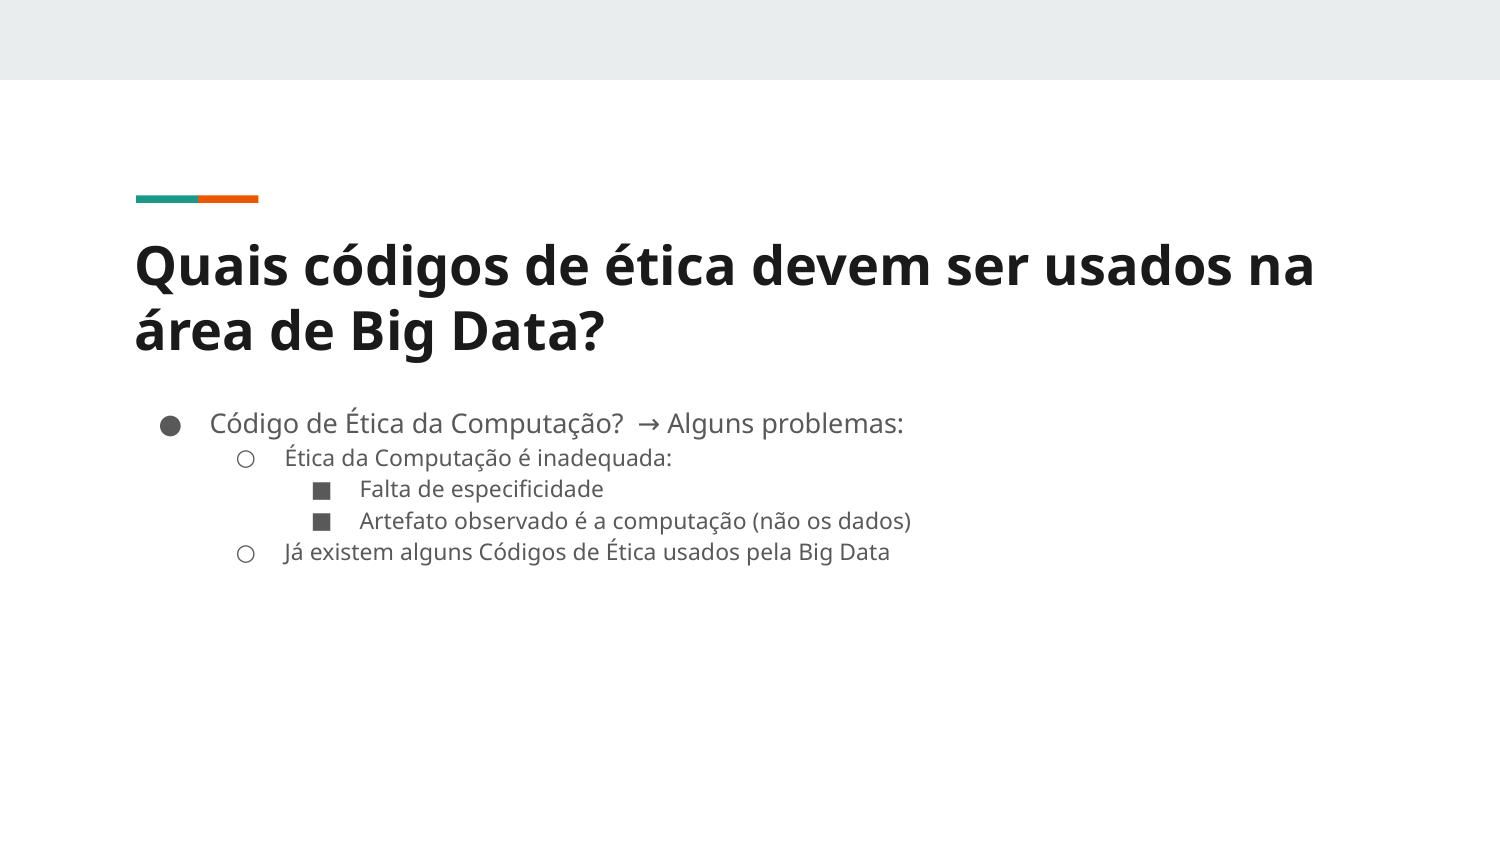

# Quais códigos de ética devem ser usados na área de Big Data?
Código de Ética da Computação? → Alguns problemas:
Ética da Computação é inadequada:
Falta de especificidade
Artefato observado é a computação (não os dados)
Já existem alguns Códigos de Ética usados pela Big Data